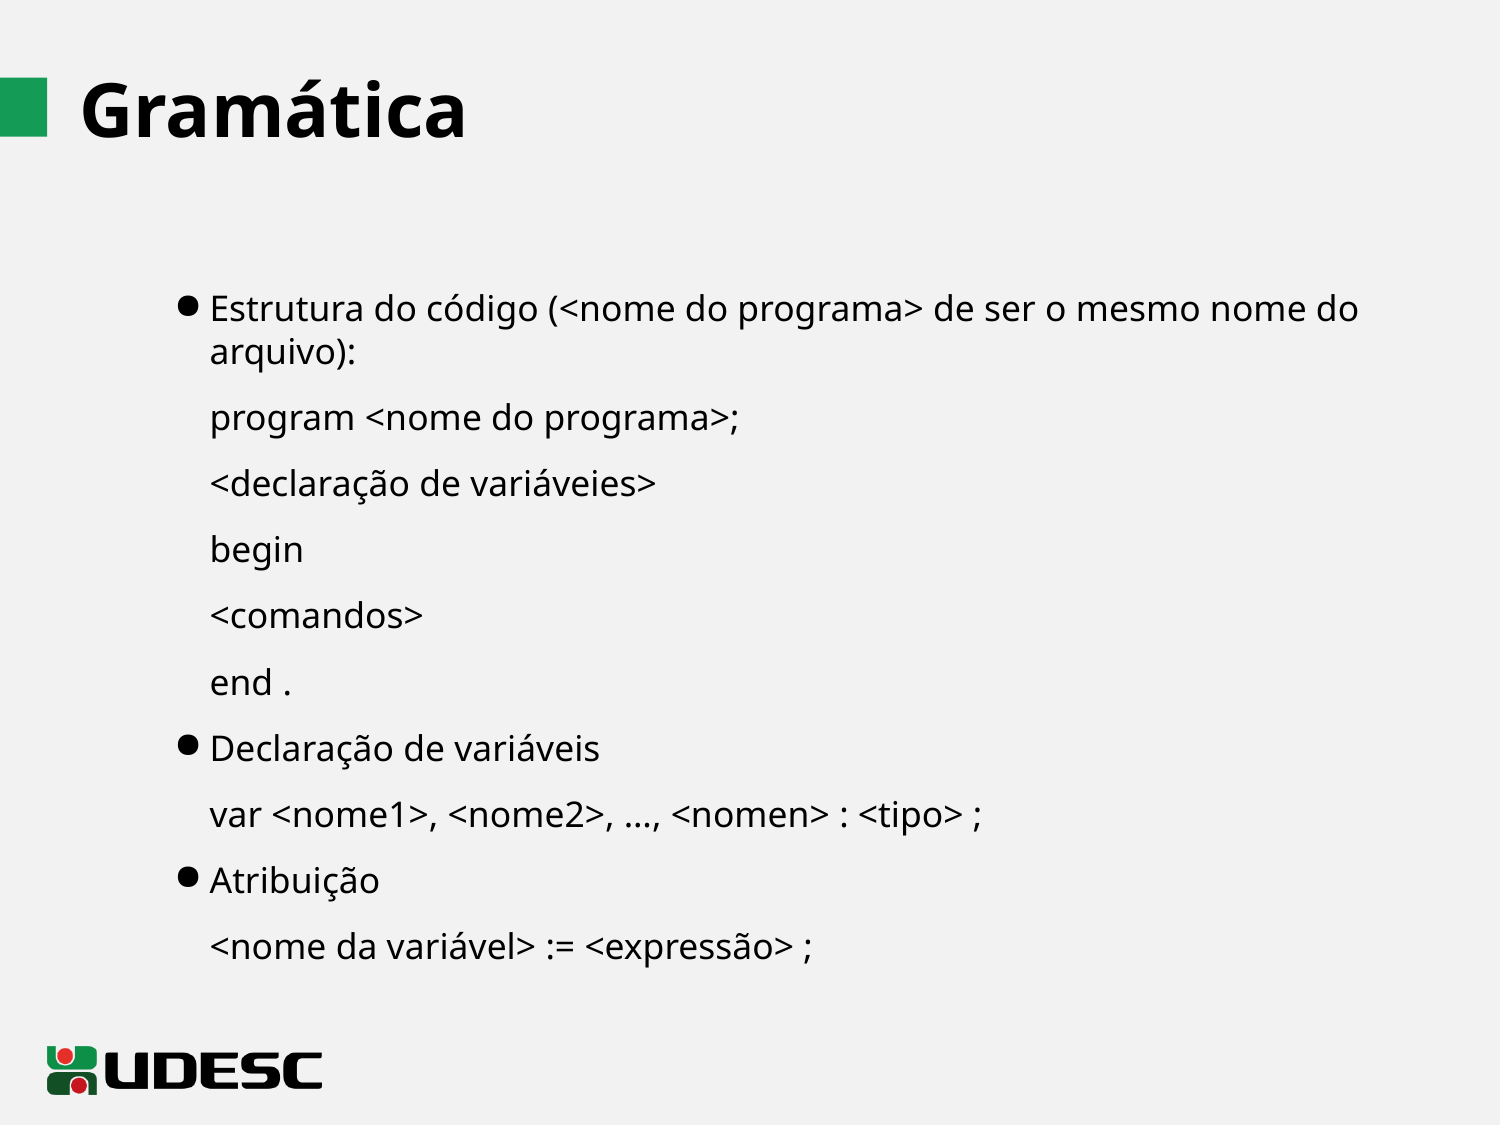

Gramática
Estrutura do código (<nome do programa> de ser o mesmo nome do arquivo):
program <nome do programa>;
<declaração de variáveies>
begin
<comandos>
end .
Declaração de variáveis
var <nome1>, <nome2>, …, <nomen> : <tipo> ;
Atribuição
<nome da variável> := <expressão> ;